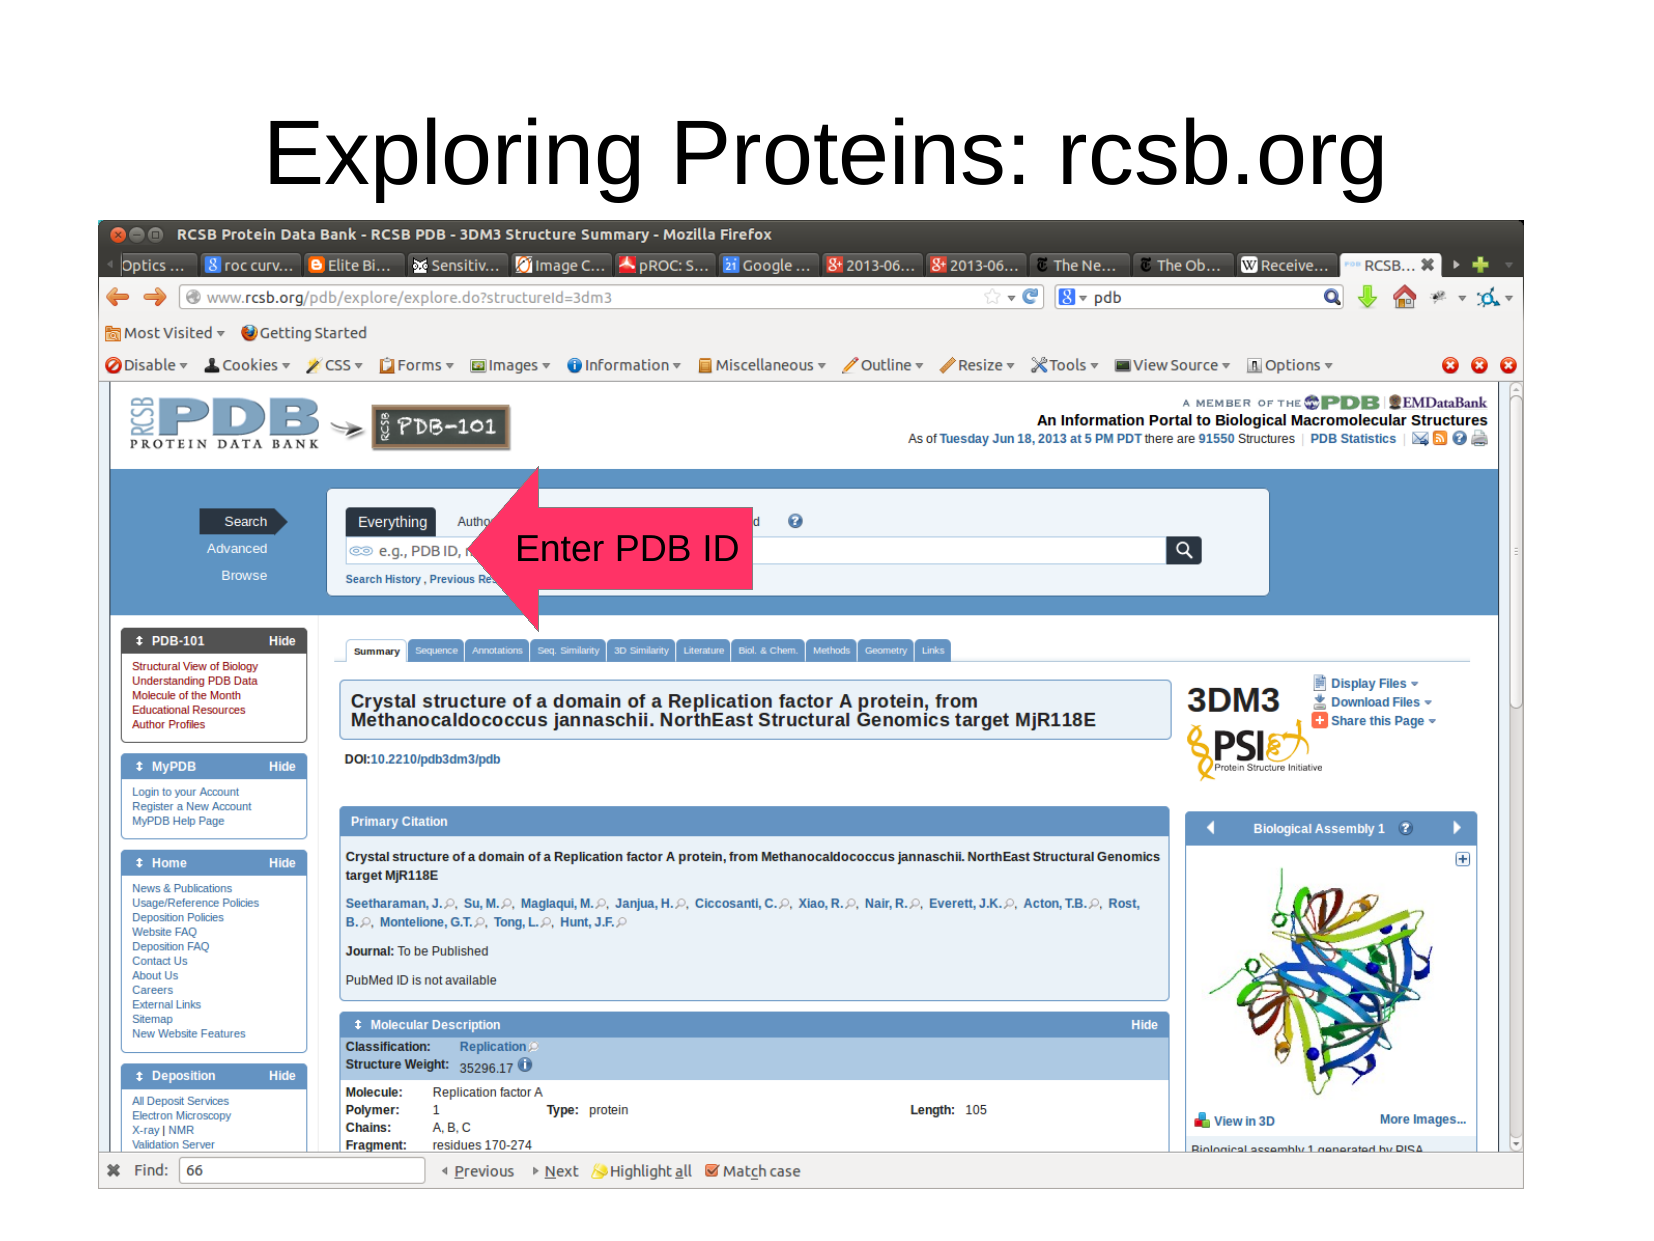

# Exploring Proteins: rcsb.org
Enter PDB ID